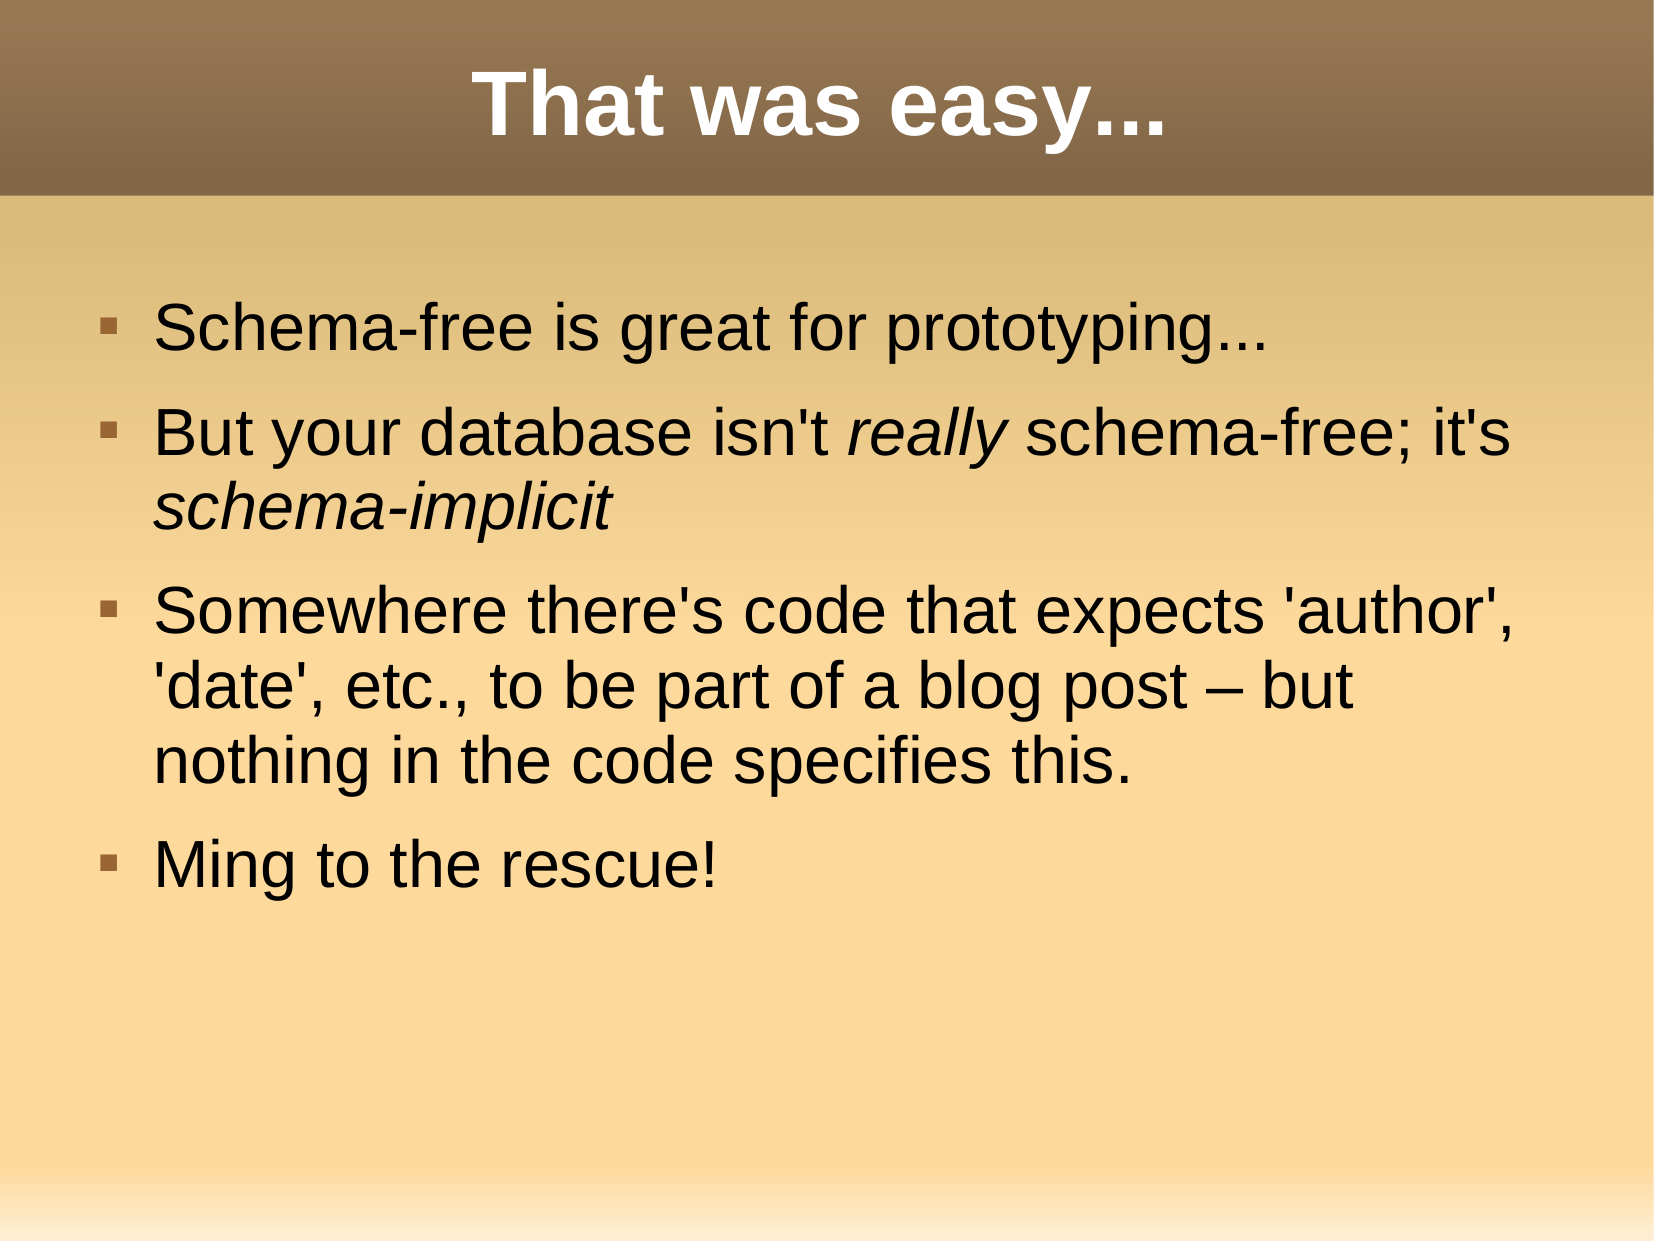

# That was easy...
Schema-free is great for prototyping...
But your database isn't really schema-free; it's schema-implicit
Somewhere there's code that expects 'author', 'date', etc., to be part of a blog post – but nothing in the code specifies this.
Ming to the rescue!